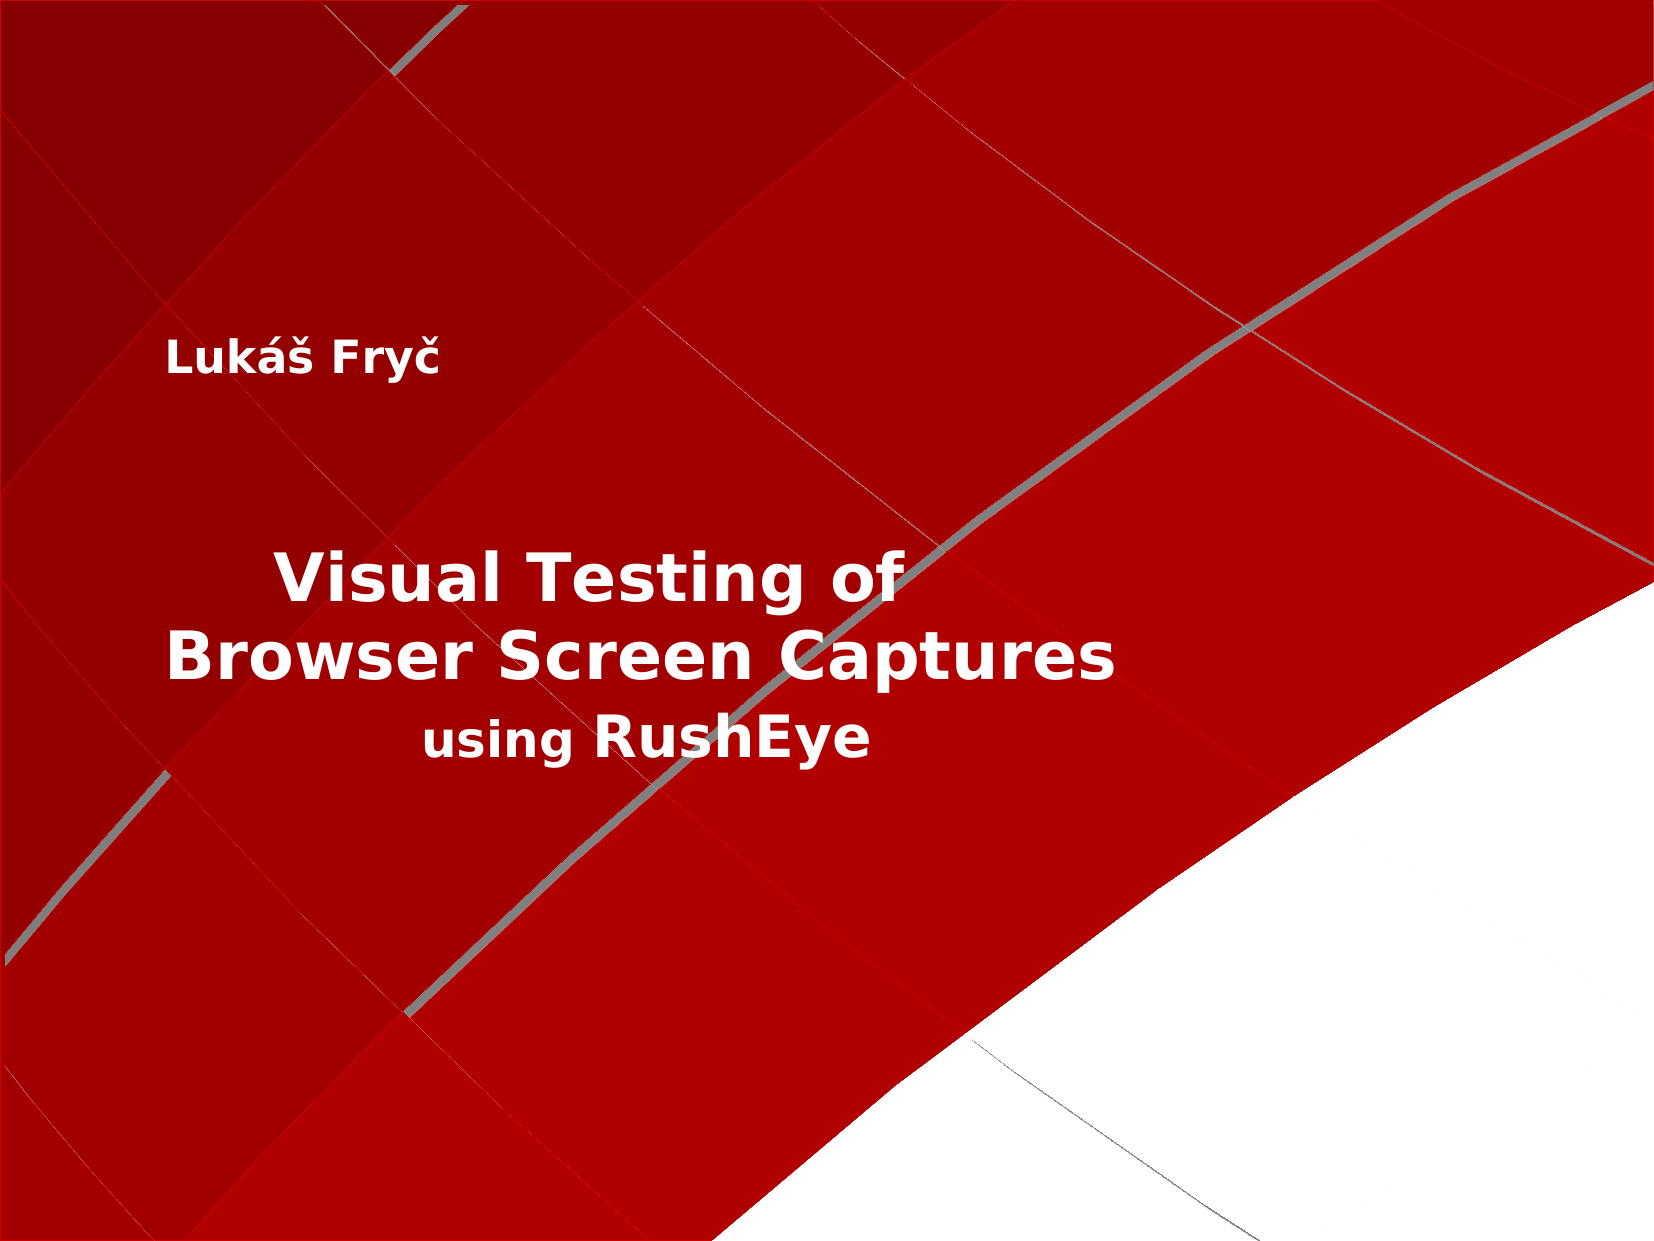

Lukáš Fryč
	Visual Testing of
Browser Screen Captures
			using RushEye